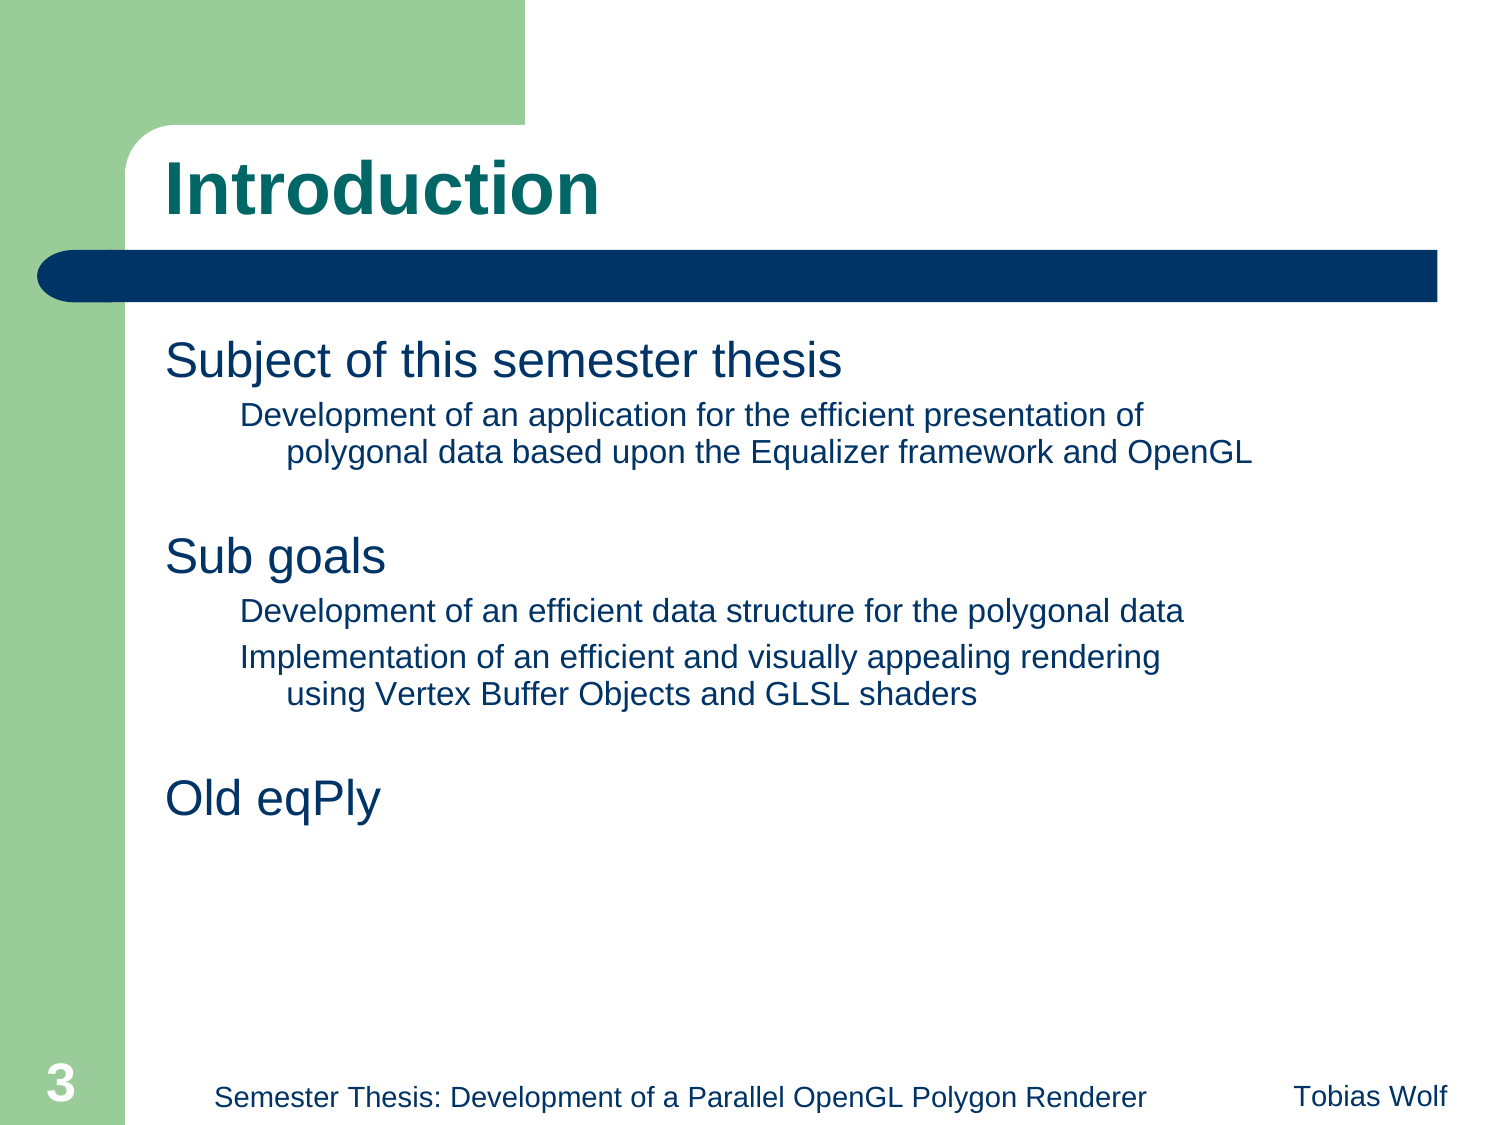

# Introduction
Subject of this semester thesis
Development of an application for the efficient presentation of
polygonal data based upon the Equalizer framework and OpenGL
Sub goals
Development of an efficient data structure for the polygonal data
Implementation of an efficient and visually appealing rendering
using Vertex Buffer Objects and GLSL shaders
Old eqPly
3
Tobias Wolf
Semester Thesis: Development of a Parallel OpenGL Polygon Renderer